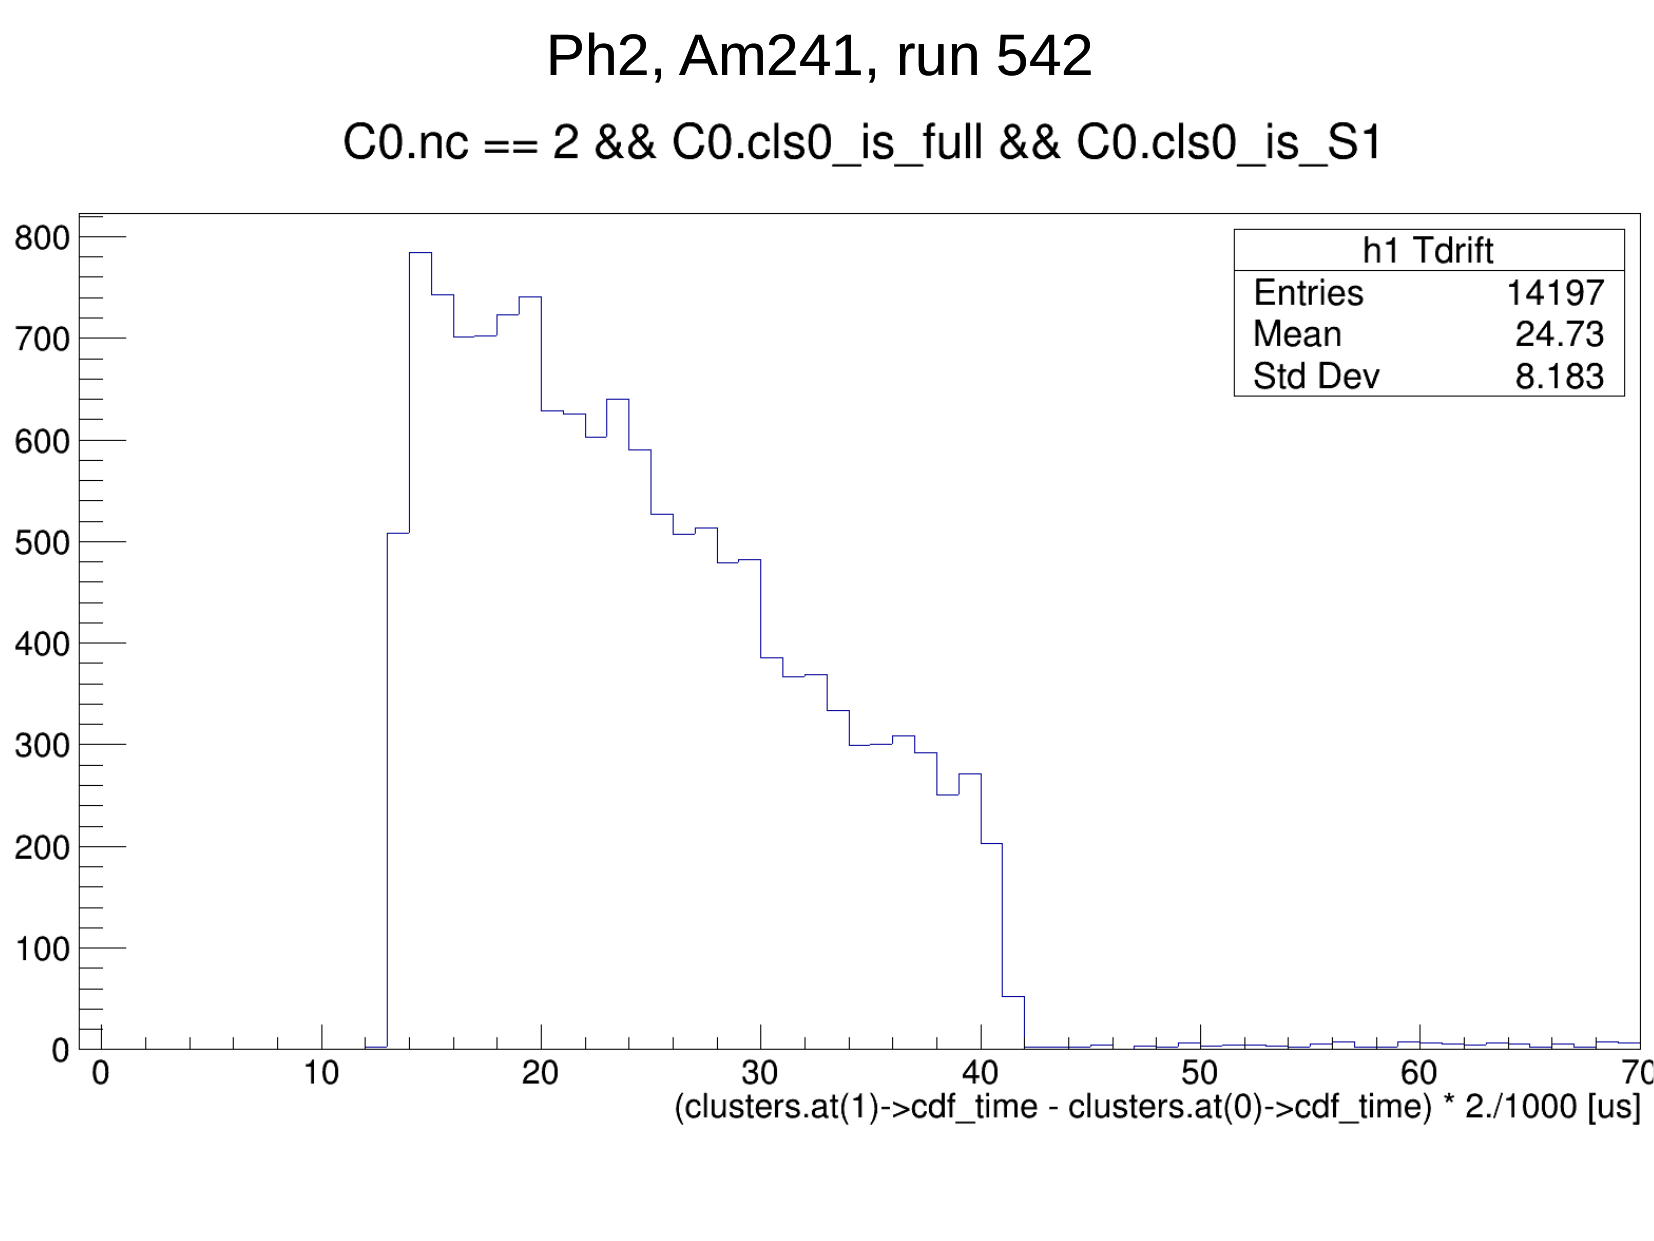

Ph2, Am241, run 542
Ph2, Am241, run 542